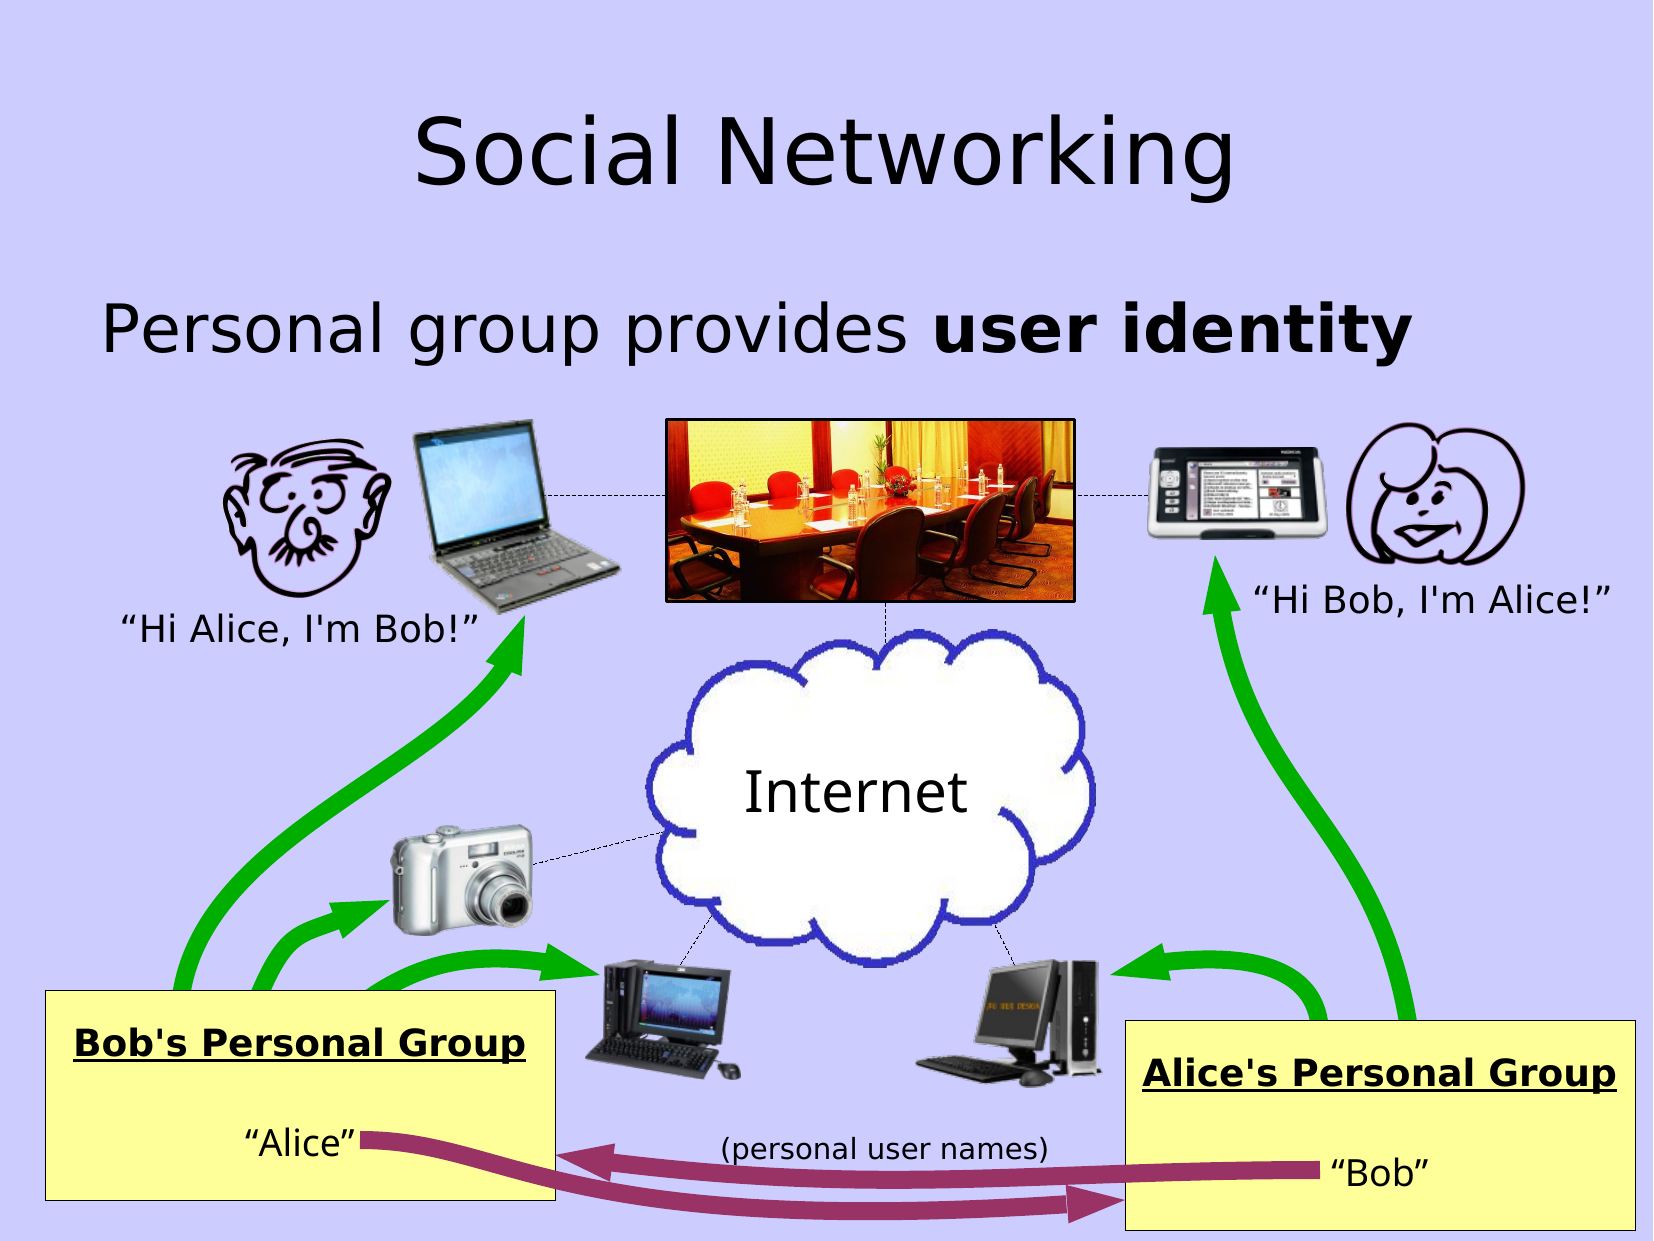

# Social Networking
Personal group provides user identity
“Hi Bob, I'm Alice!”
“Hi Alice, I'm Bob!”
Internet
Bob's Personal Group
“Alice”
Alice's Personal Group
“Bob”
(personal user names)